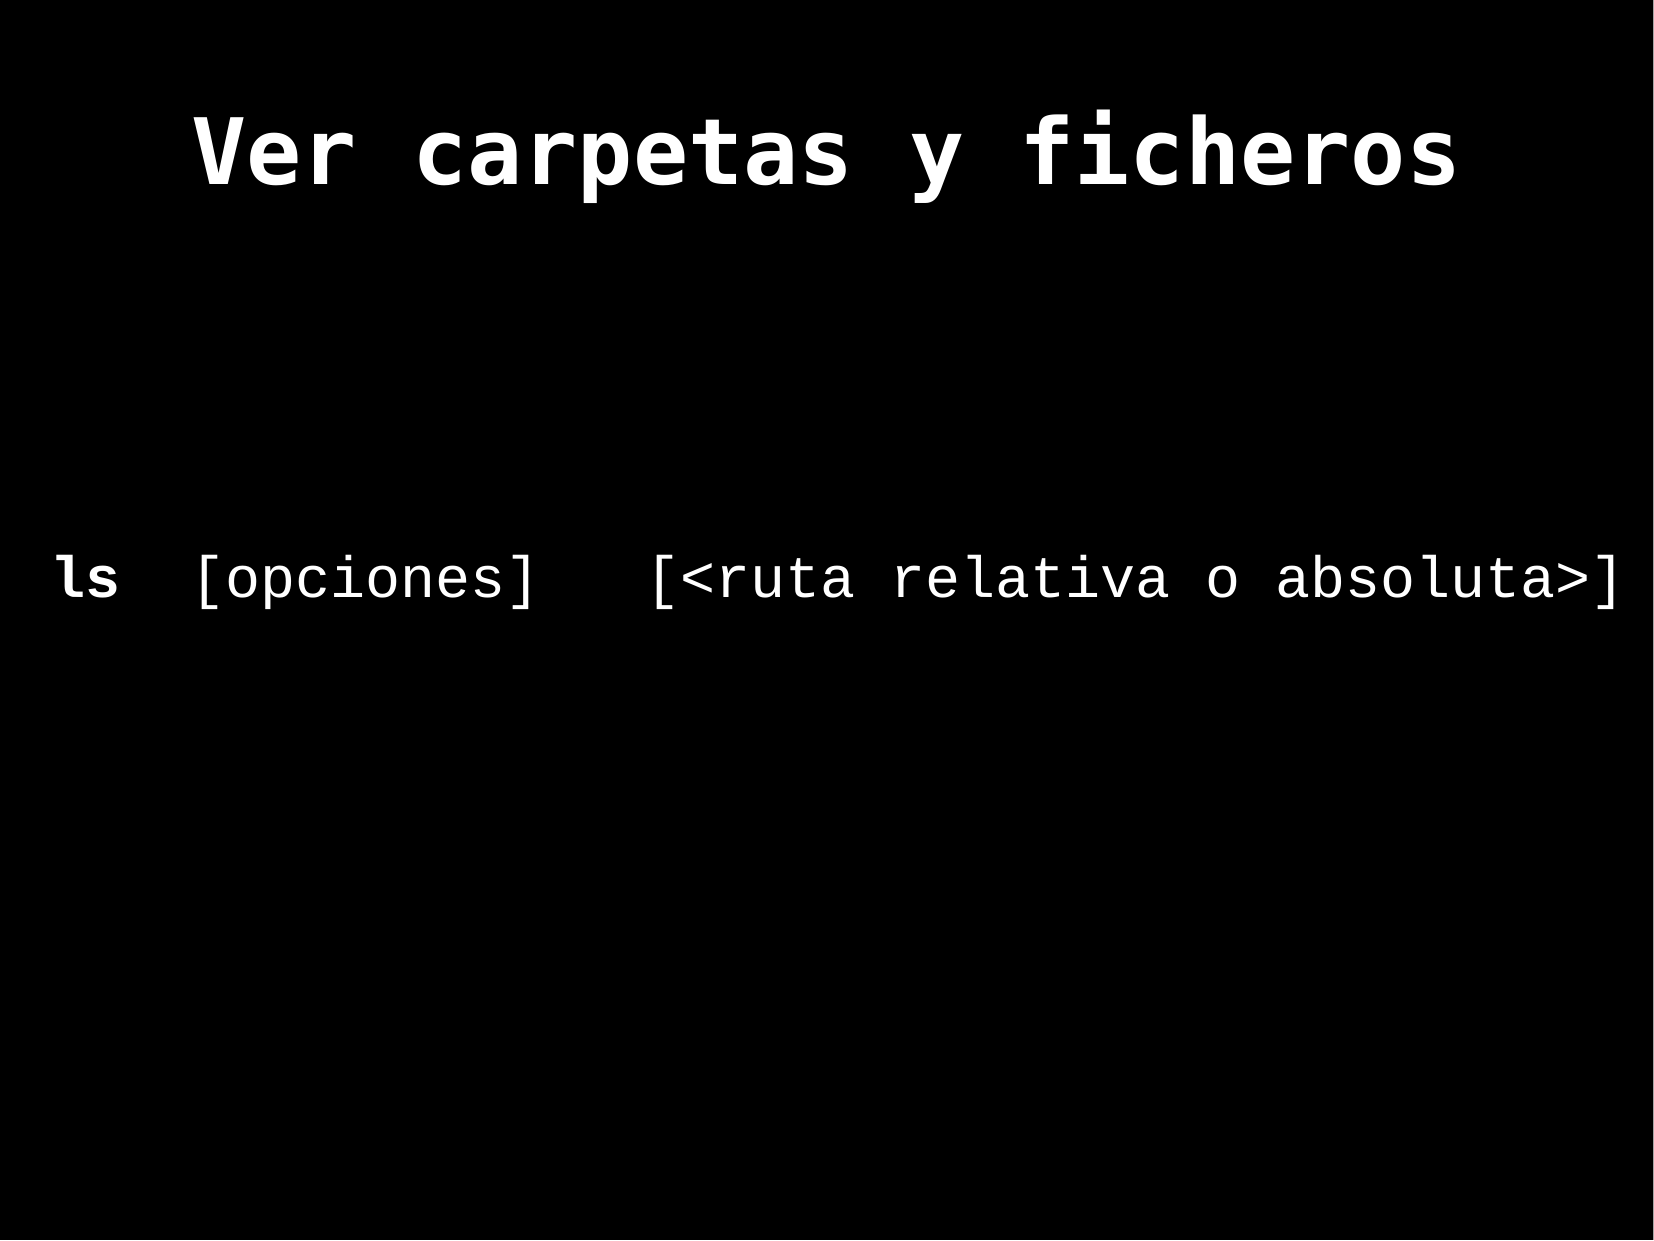

# Ver carpetas y ficheros
ls [opciones] [<ruta relativa o absoluta>]